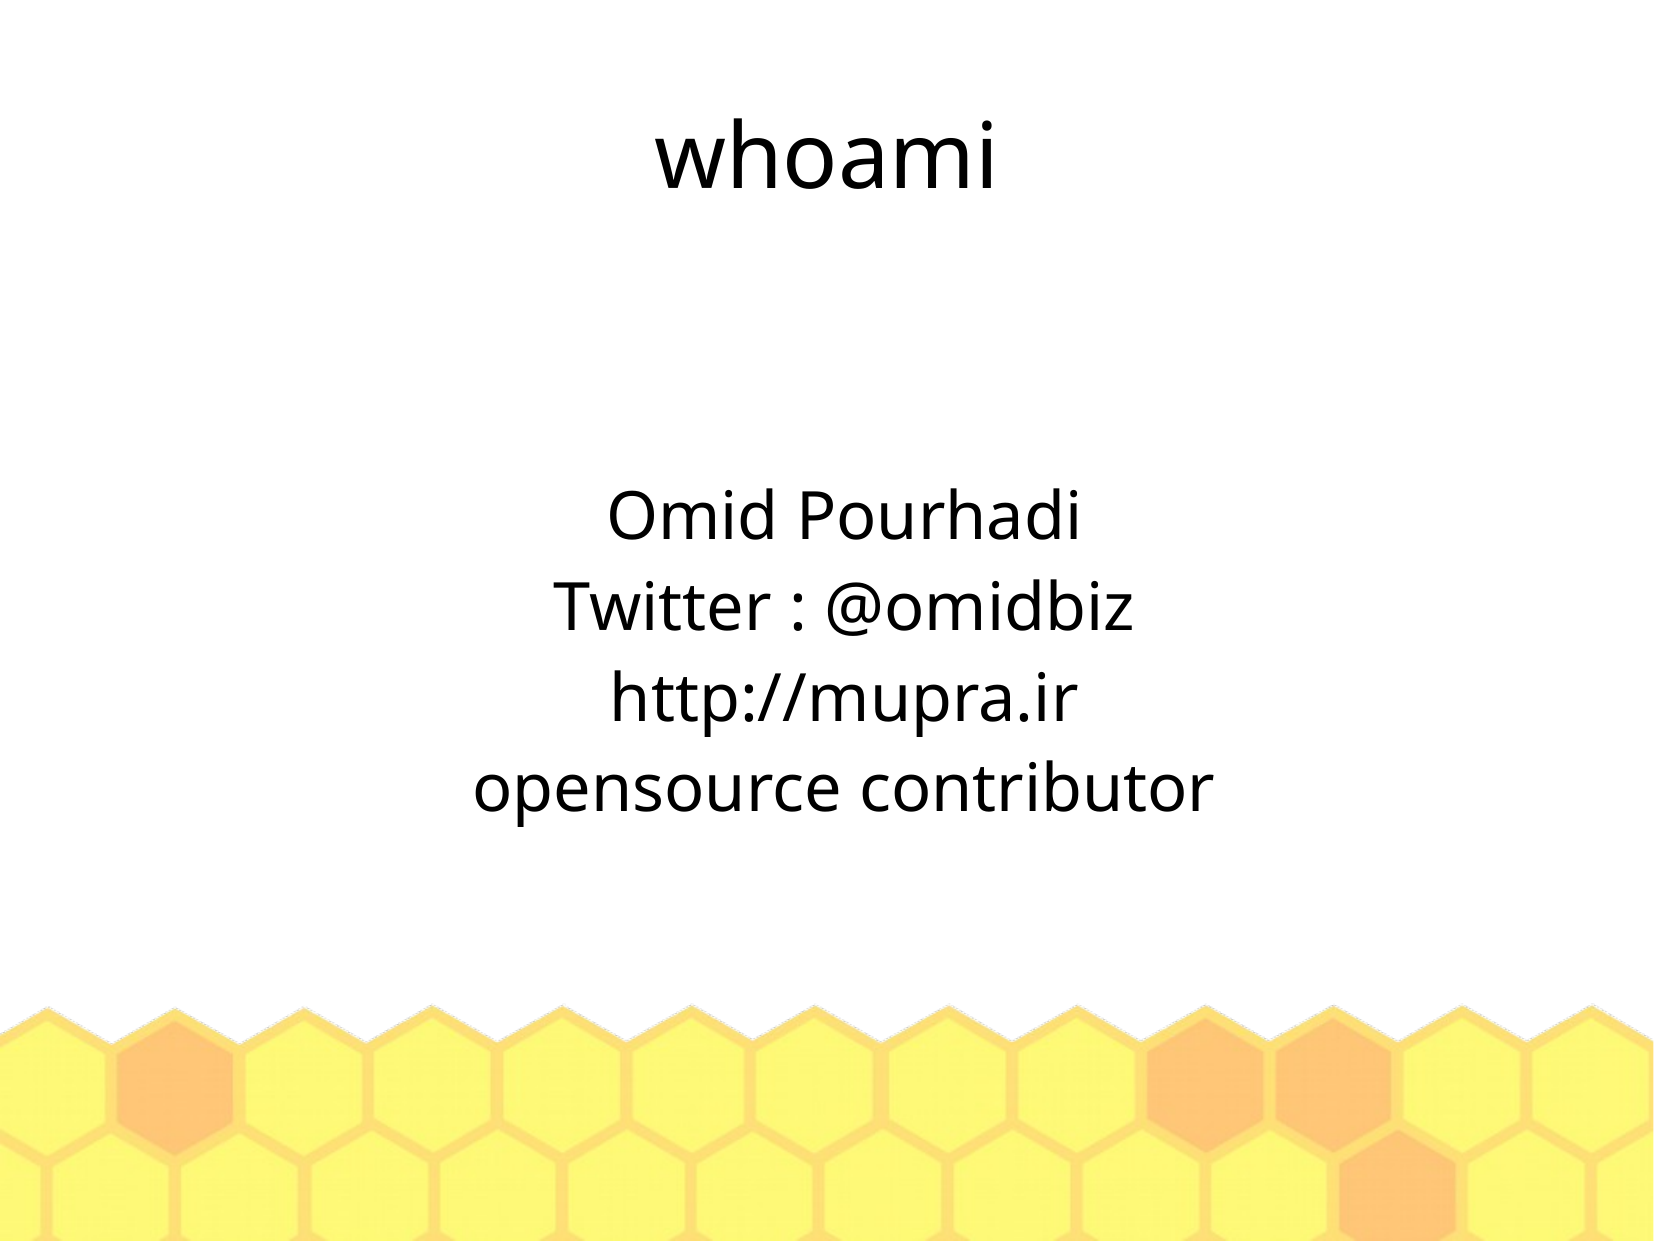

# whoami
Omid Pourhadi
Twitter : @omidbiz
http://mupra.ir
opensource contributor